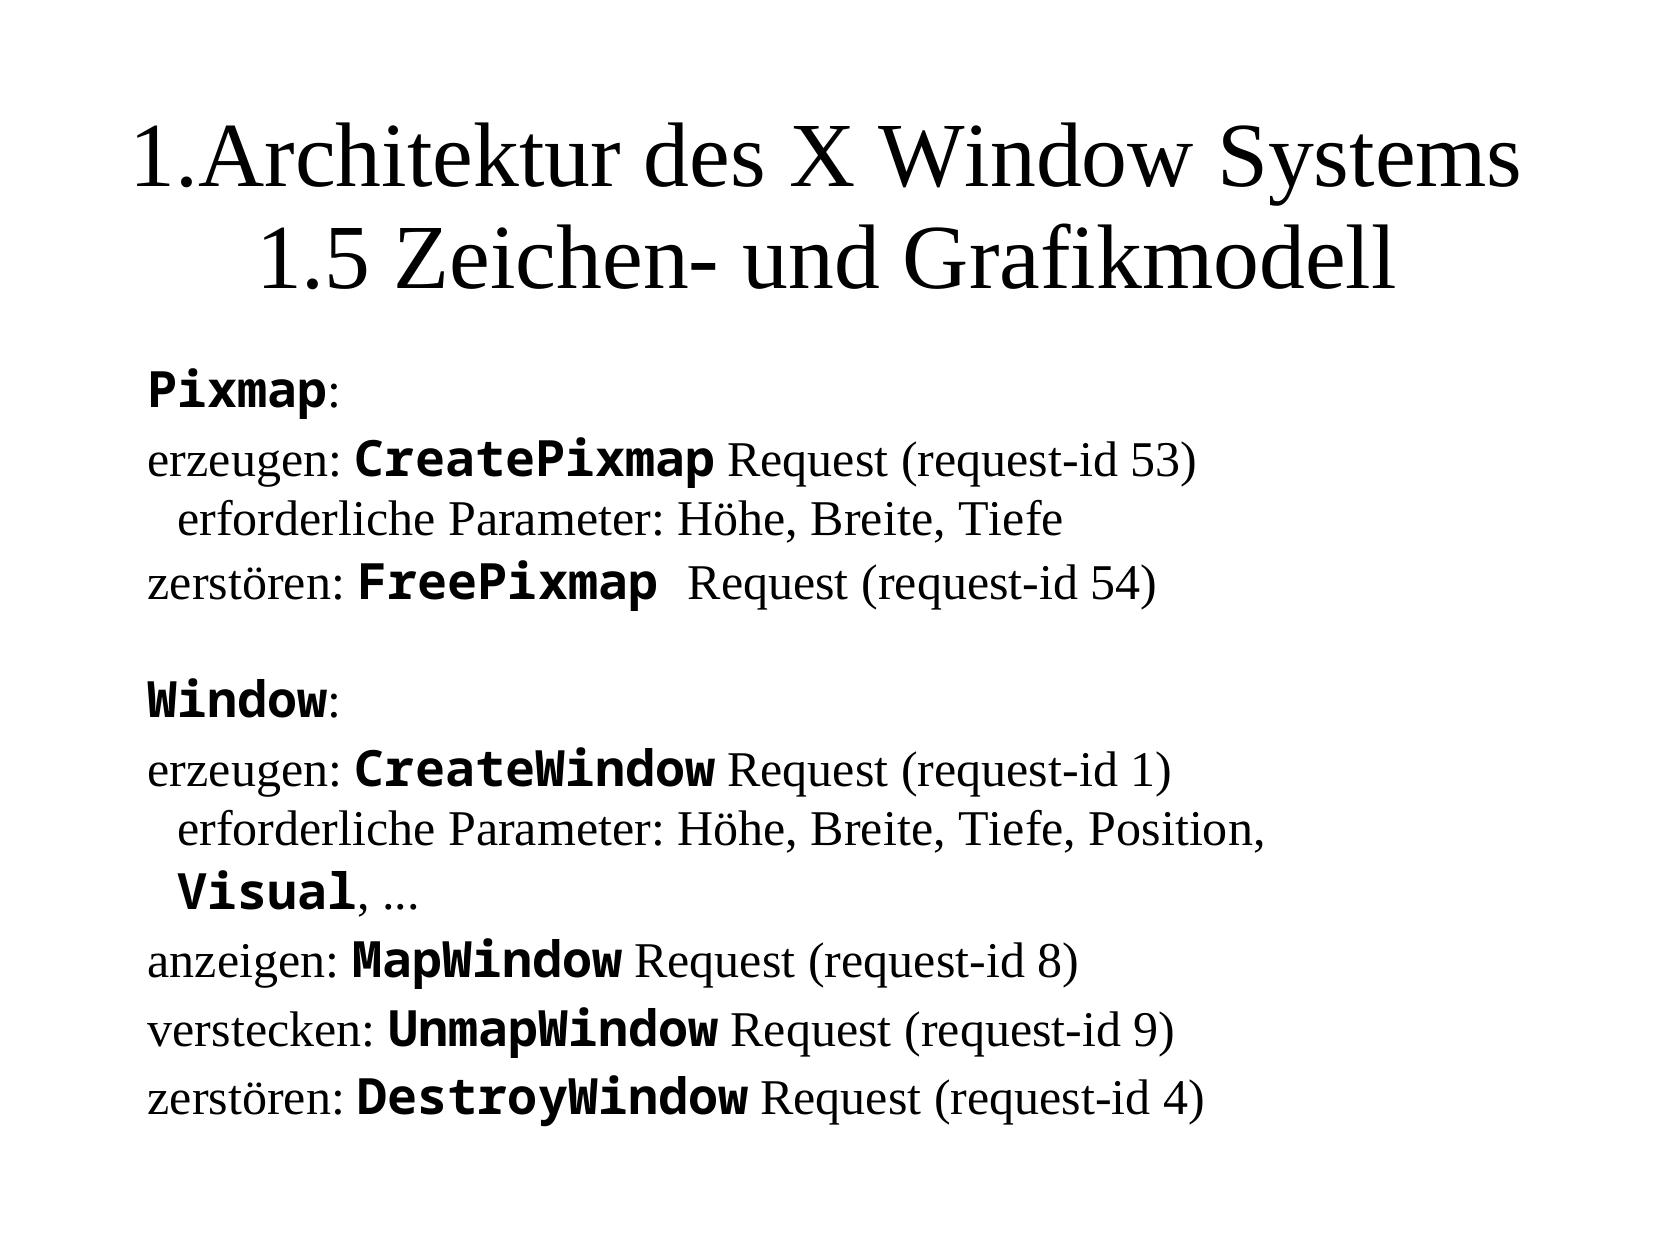

# 1.Architektur des X Window Systems 1.5 Zeichen- und Grafikmodell
Pixmap:
erzeugen: CreatePixmap Request (request-id 53)
erforderliche Parameter: Höhe, Breite, Tiefe
zerstören: FreePixmap Request (request-id 54)
Window:
erzeugen: CreateWindow Request (request-id 1)
erforderliche Parameter: Höhe, Breite, Tiefe, Position, Visual, ...
anzeigen: MapWindow Request (request-id 8)
verstecken: UnmapWindow Request (request-id 9)
zerstören: DestroyWindow Request (request-id 4)